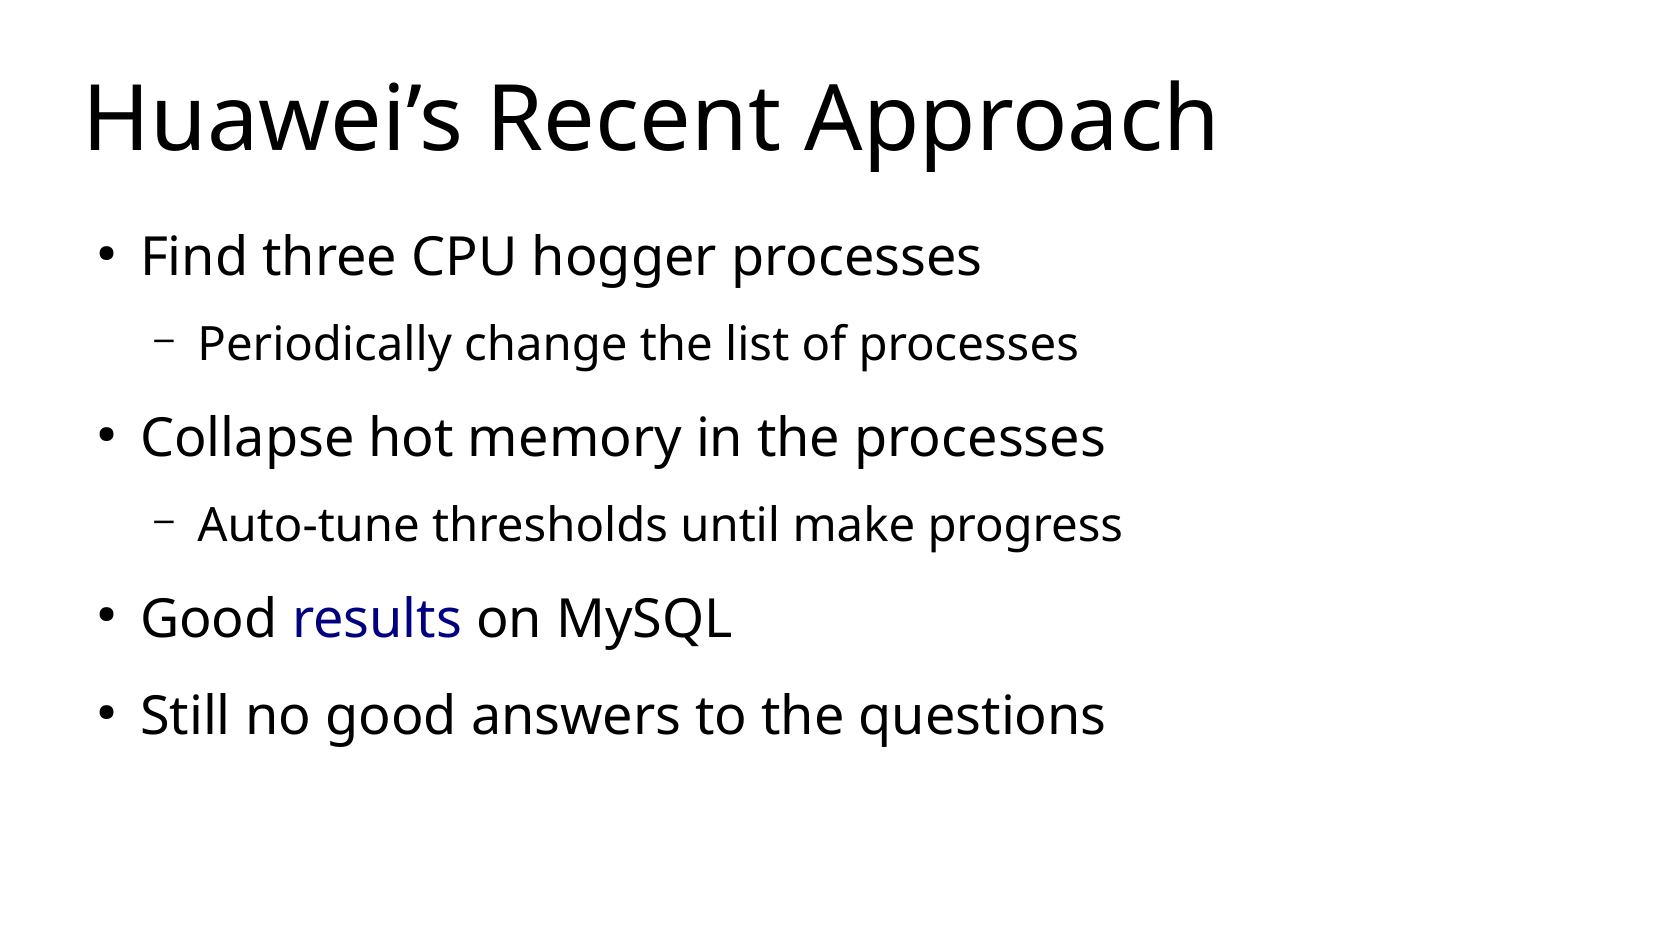

# Huawei’s Recent Approach
Find three CPU hogger processes
Periodically change the list of processes
Collapse hot memory in the processes
Auto-tune thresholds until make progress
Good results on MySQL
Still no good answers to the questions